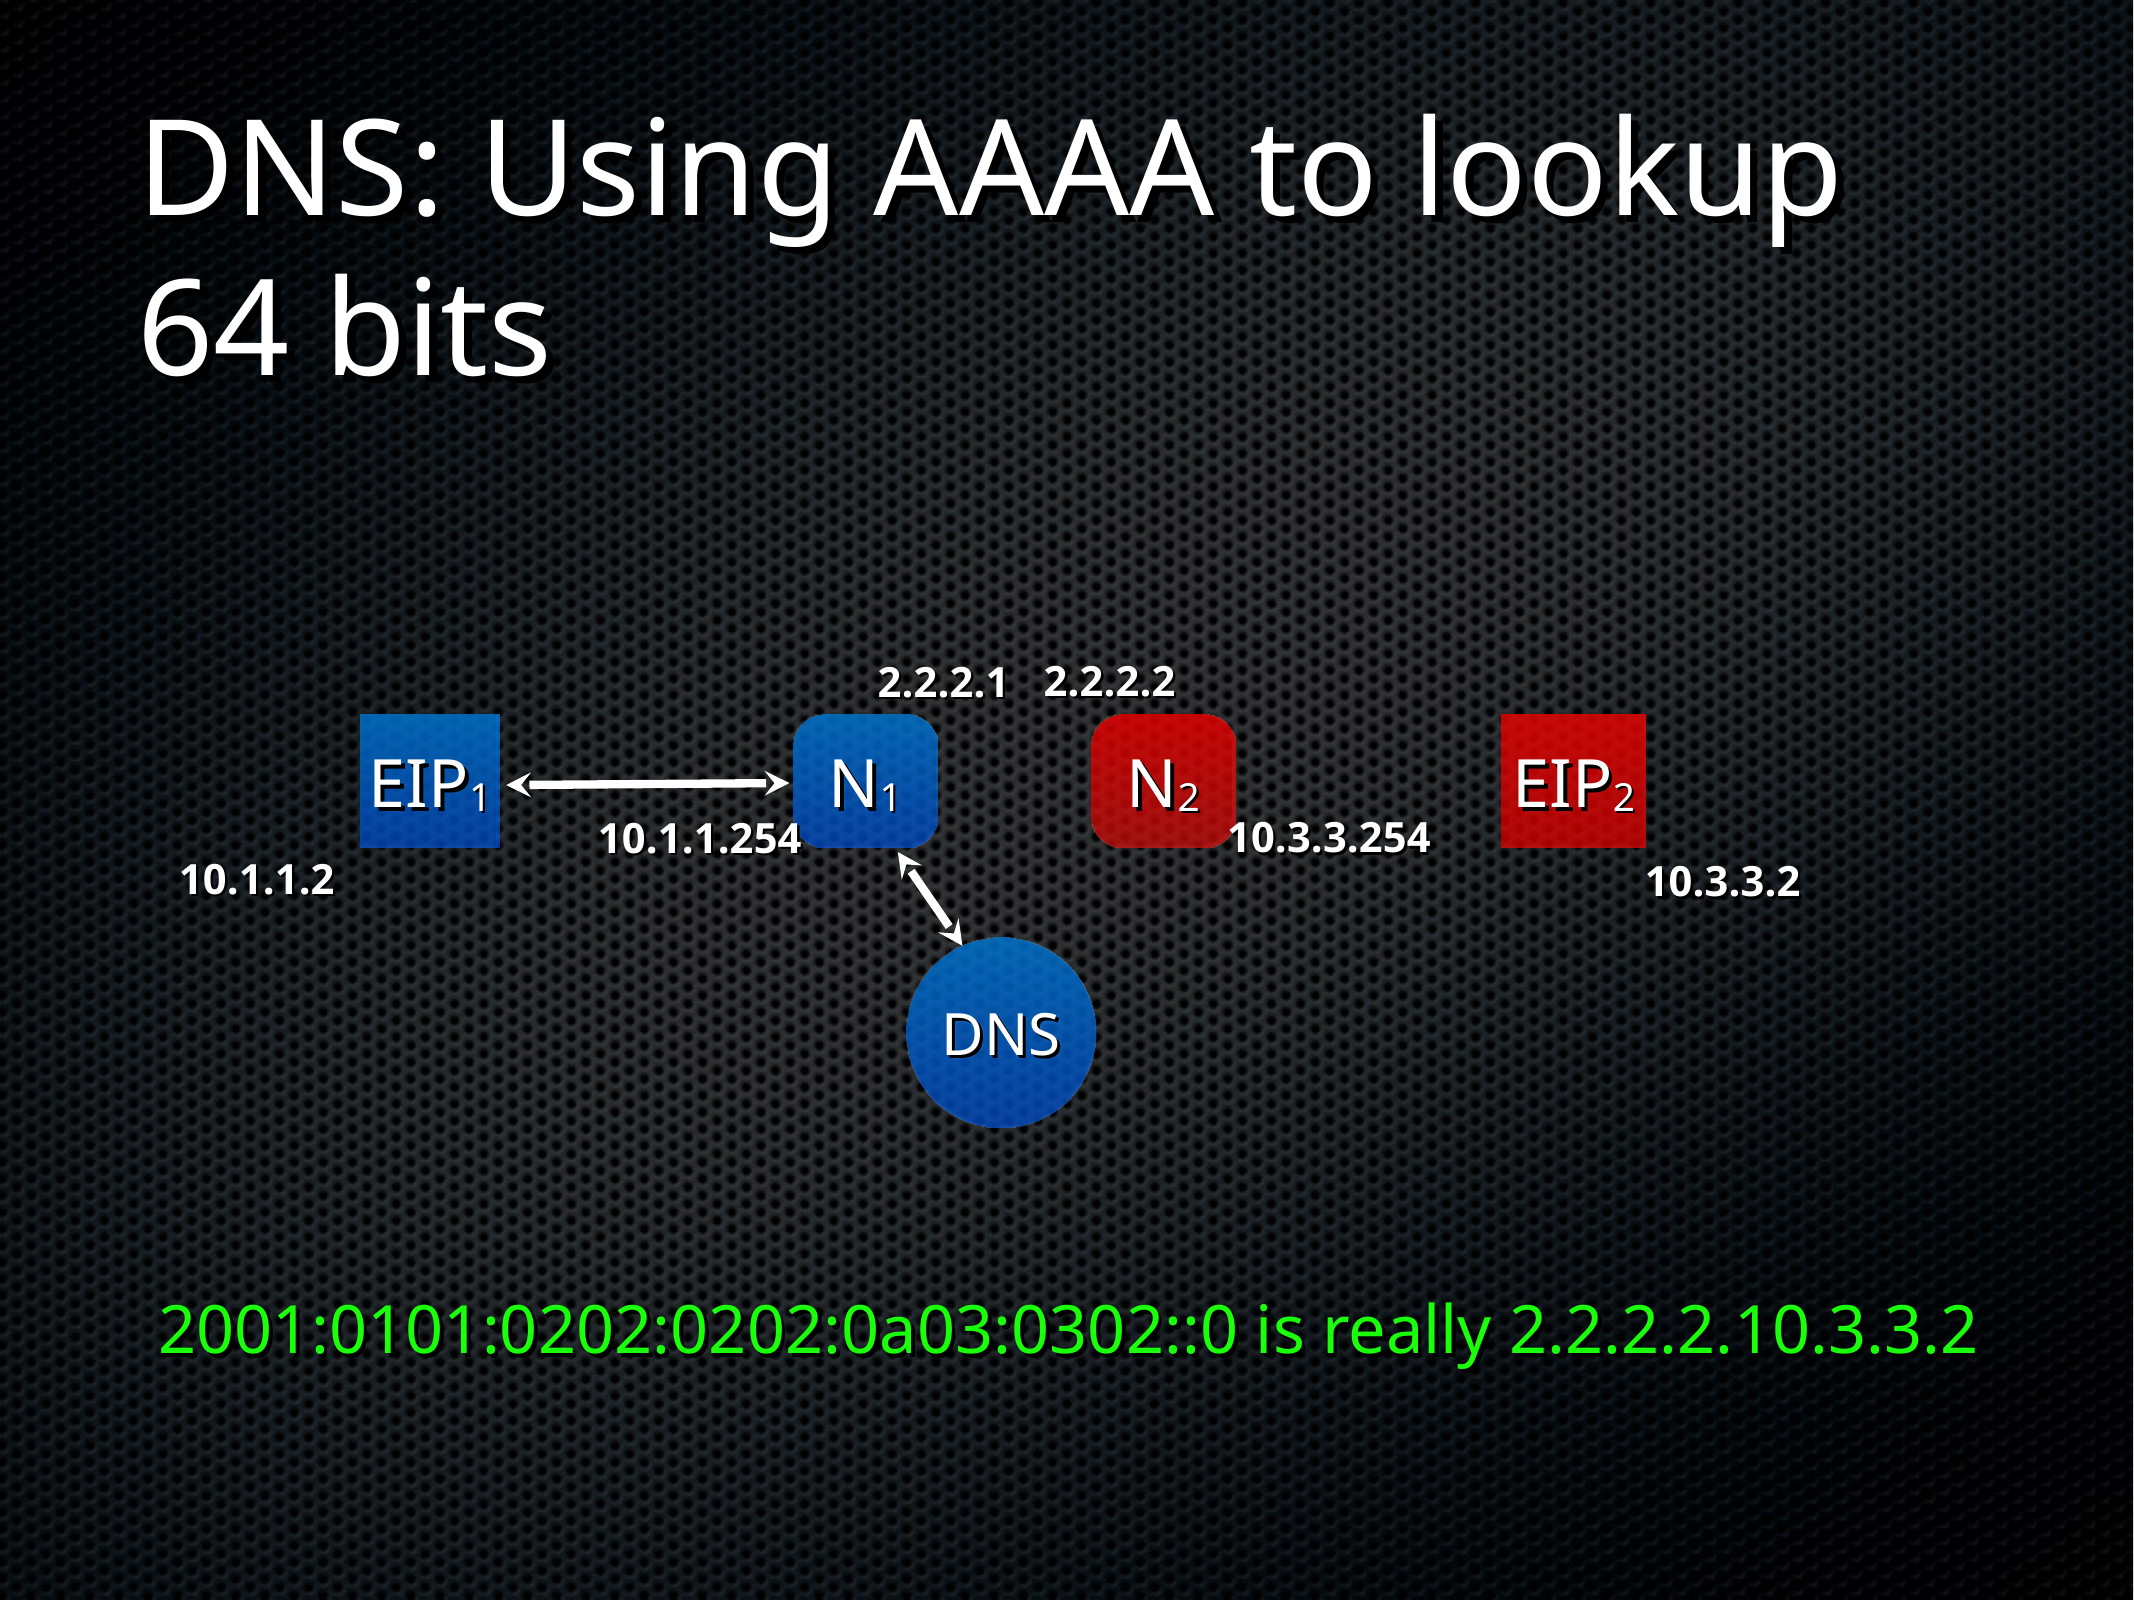

# DNS: Using AAAA to lookup 64 bits
2.2.2.2
2.2.2.1
EIP1
N1
N2
EIP2
10.3.3.254
10.1.1.254
10.1.1.2
10.3.3.2
DNS
2001:0101:0202:0202:0a03:0302::0 is really 2.2.2.2.10.3.3.2